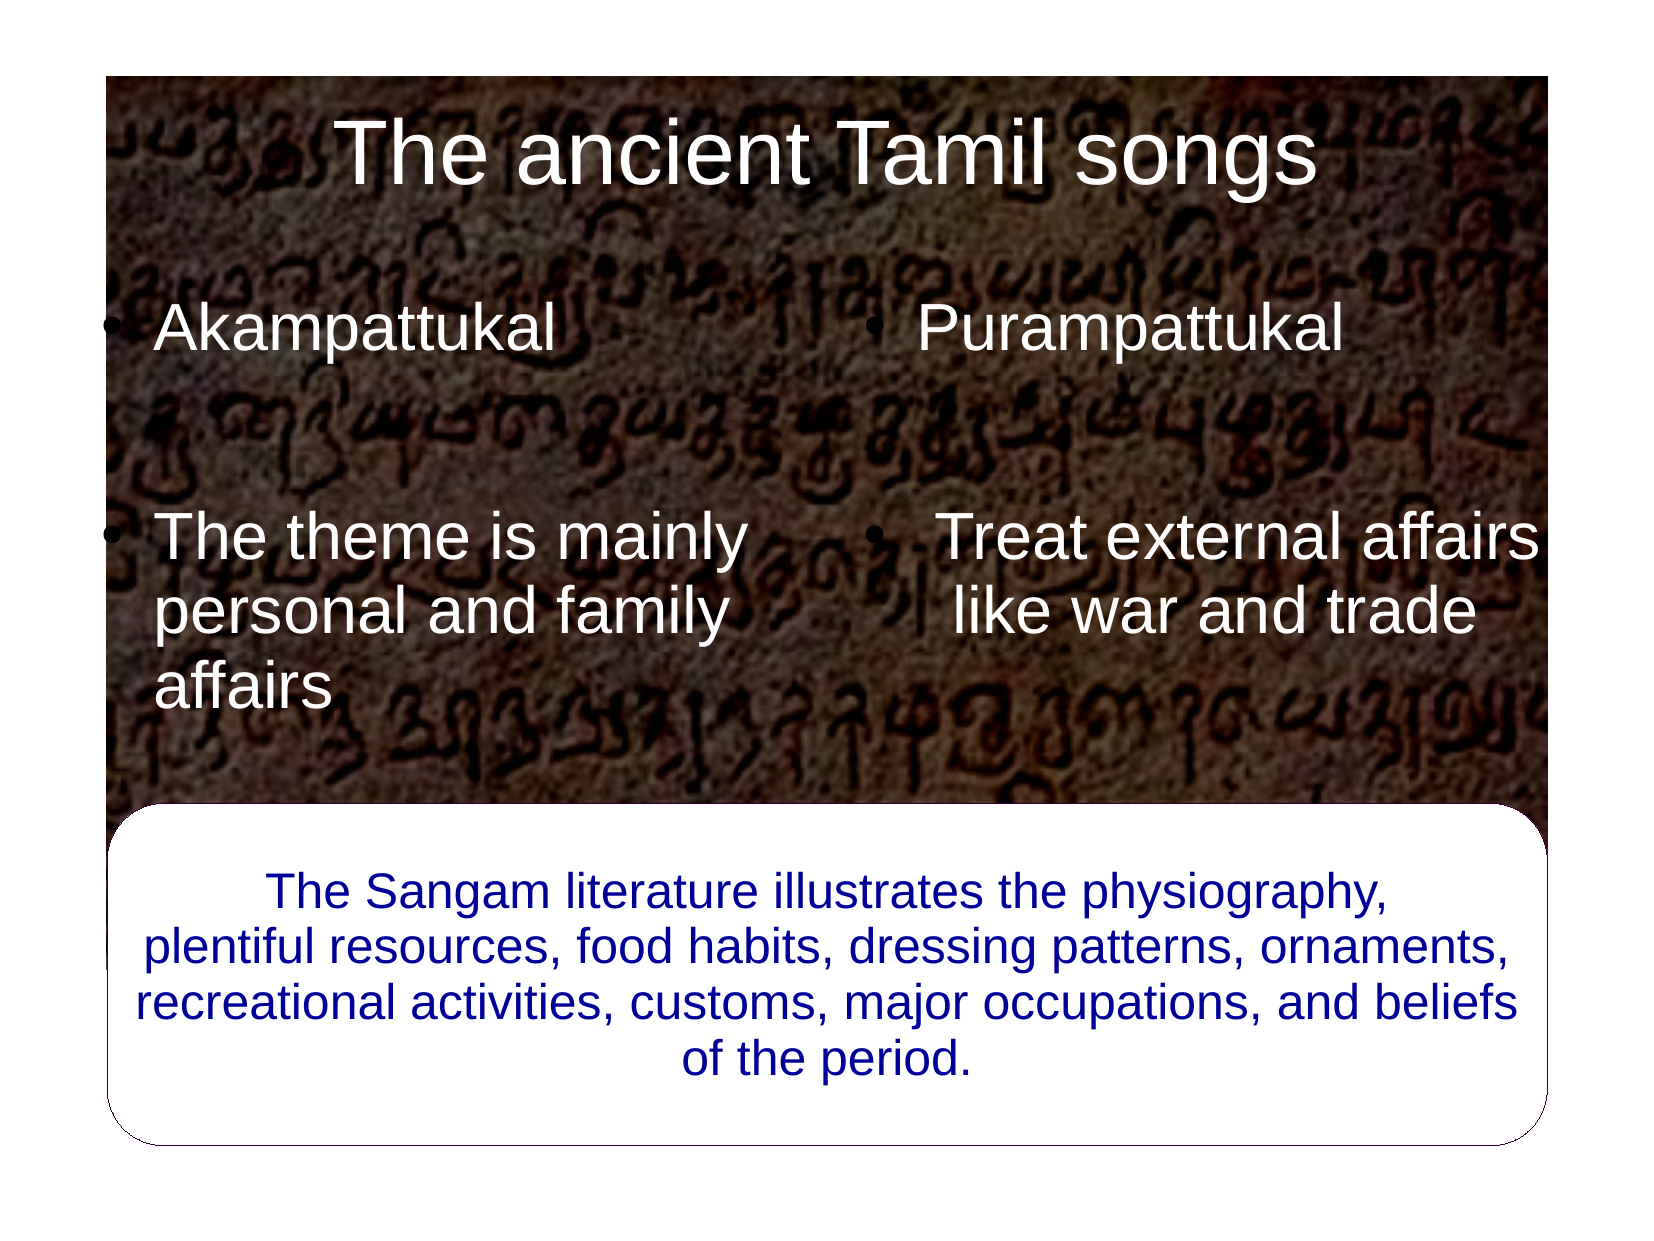

# The ancient Tamil songs
Akampattukal
The theme is mainly personal and family affairs
Purampattukal
 Treat external affairs like war and trade
The Sangam literature illustrates the physiography,
plentiful resources, food habits, dressing patterns, ornaments,
recreational activities, customs, major occupations, and beliefs
of the period.